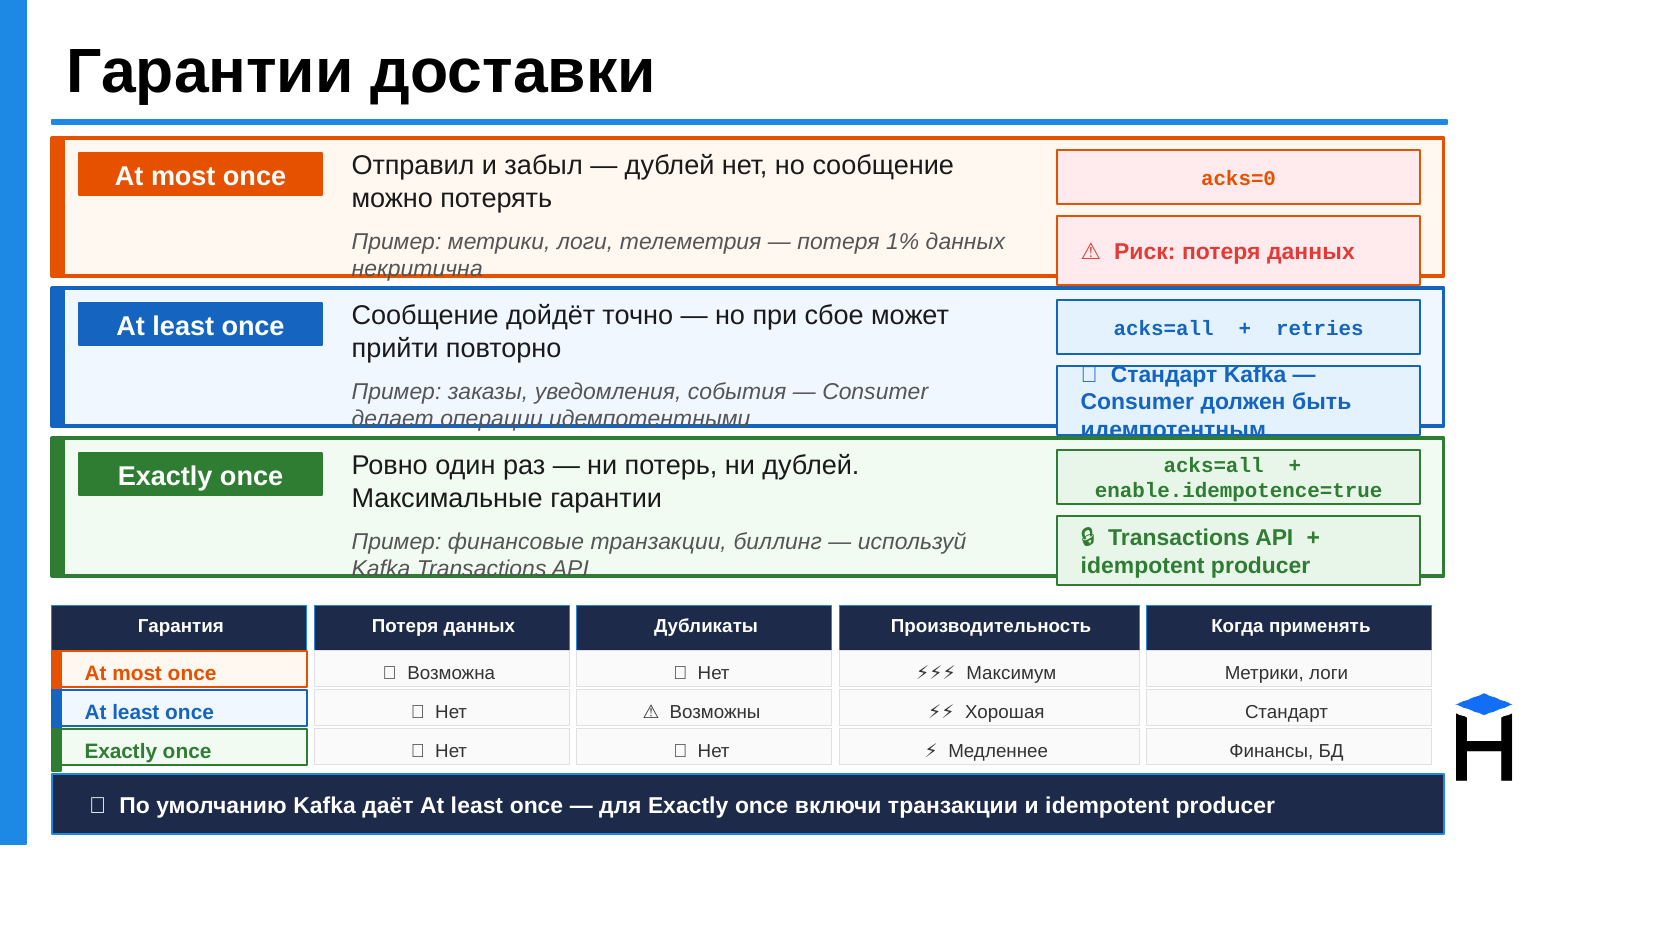

Гарантии доставки
Отправил и забыл — дублей нет, но сообщение можно потерять
acks=0
At most once
⚠️ Риск: потеря данных
Пример: метрики, логи, телеметрия — потеря 1% данных некритична
Сообщение дойдёт точно — но при сбое может прийти повторно
acks=all + retries
At least once
✅ Стандарт Kafka — Consumer должен быть идемпотентным
Пример: заказы, уведомления, события — Consumer делает операции идемпотентными
Ровно один раз — ни потерь, ни дублей. Максимальные гарантии
acks=all + enable.idempotence=true
Exactly once
🔒 Transactions API + idempotent producer
Пример: финансовые транзакции, биллинг — используй Kafka Transactions API
Гарантия
Потеря данных
Дубликаты
Производительность
Когда применять
At most once
❌ Возможна
✅ Нет
⚡⚡⚡ Максимум
Метрики, логи
At least once
✅ Нет
⚠️ Возможны
⚡⚡ Хорошая
Стандарт
Exactly once
✅ Нет
✅ Нет
⚡ Медленнее
Финансы, БД
💡 По умолчанию Kafka даёт At least once — для Exactly once включи транзакции и idempotent producer